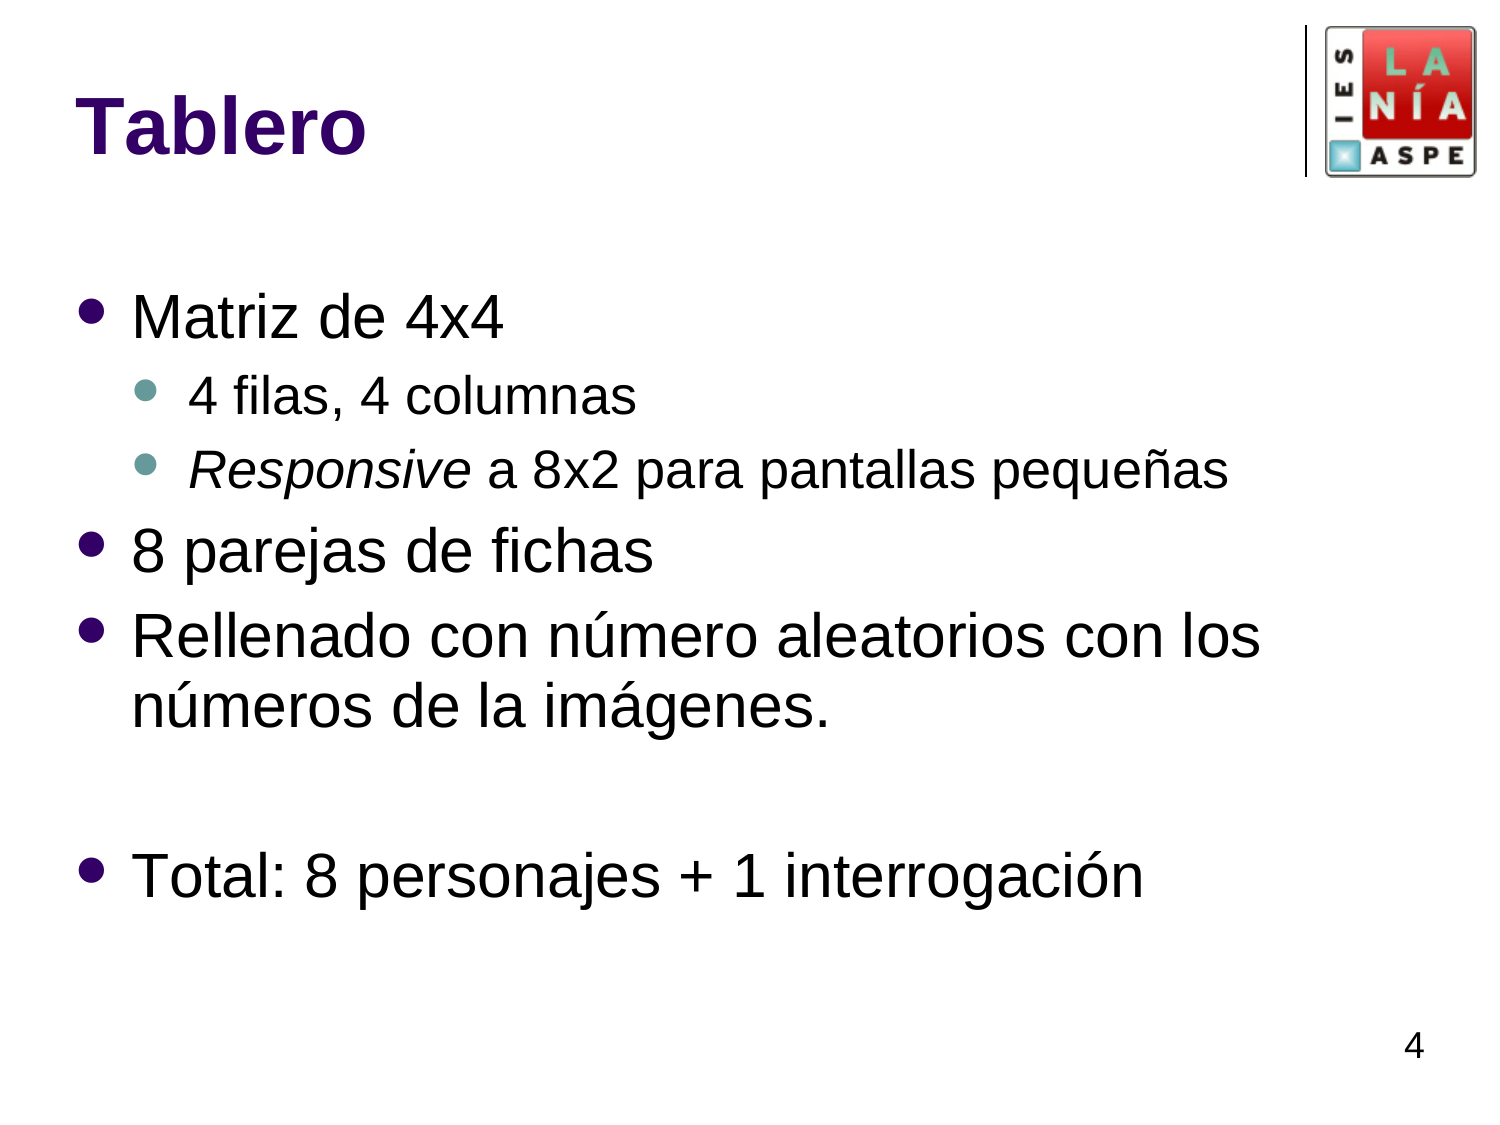

# Tablero
Matriz de 4x4
4 filas, 4 columnas
Responsive a 8x2 para pantallas pequeñas
8 parejas de fichas
Rellenado con número aleatorios con los números de la imágenes.
Total: 8 personajes + 1 interrogación
4